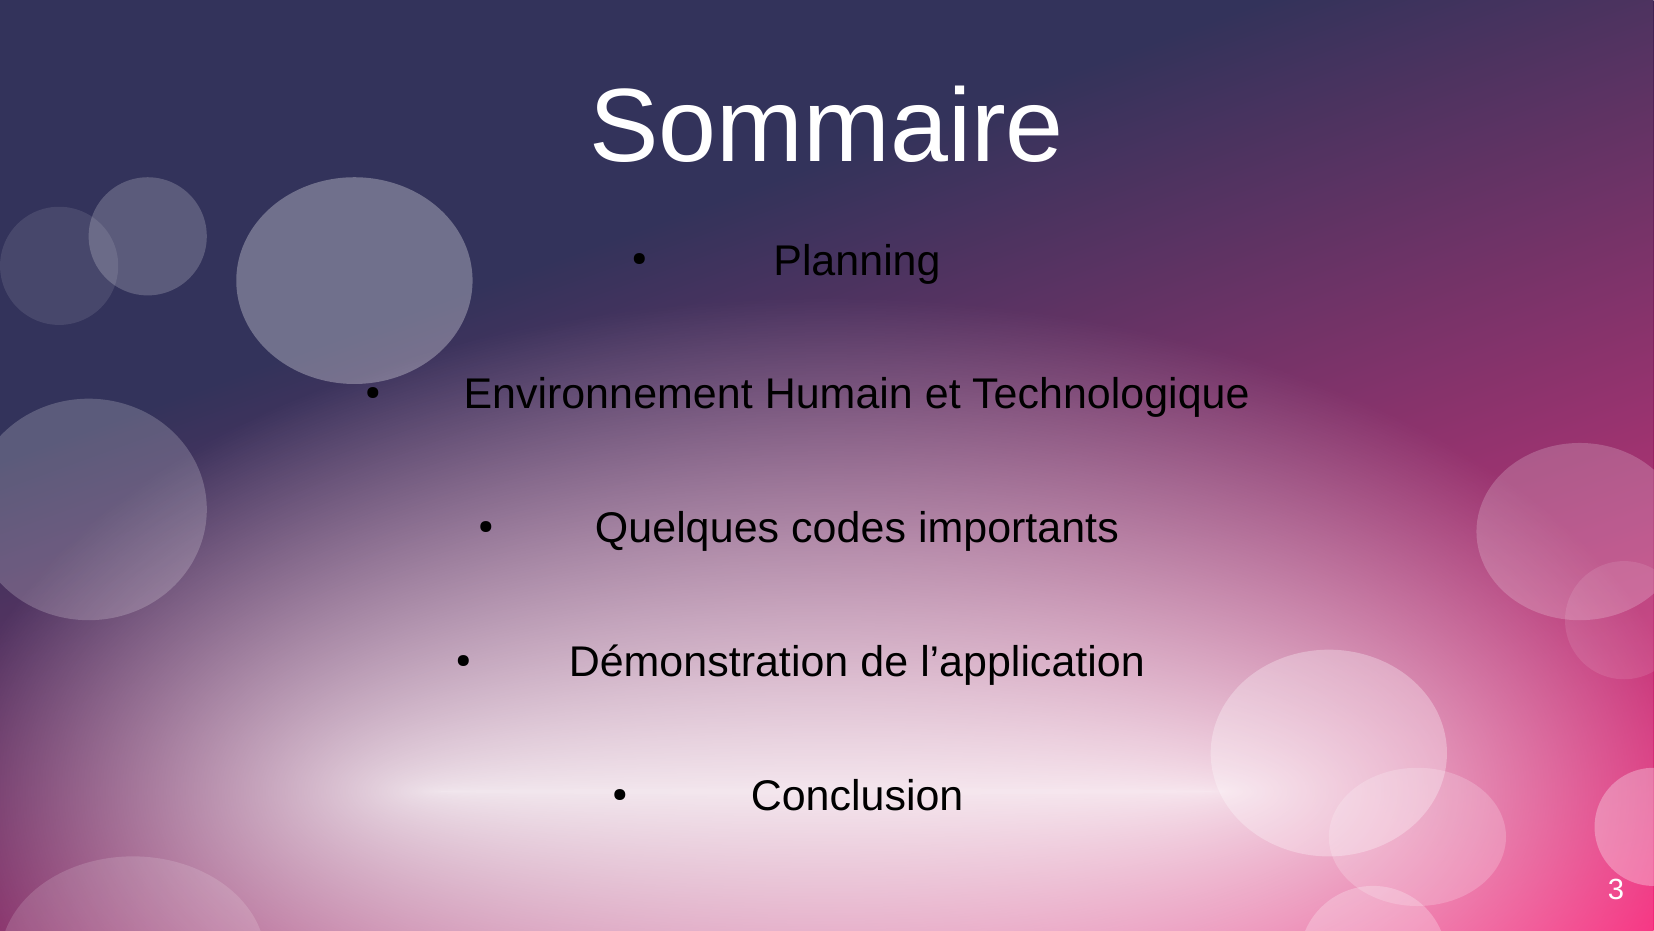

# Sommaire
Planning
Environnement Humain et Technologique
Quelques codes importants
Démonstration de l’application
Conclusion